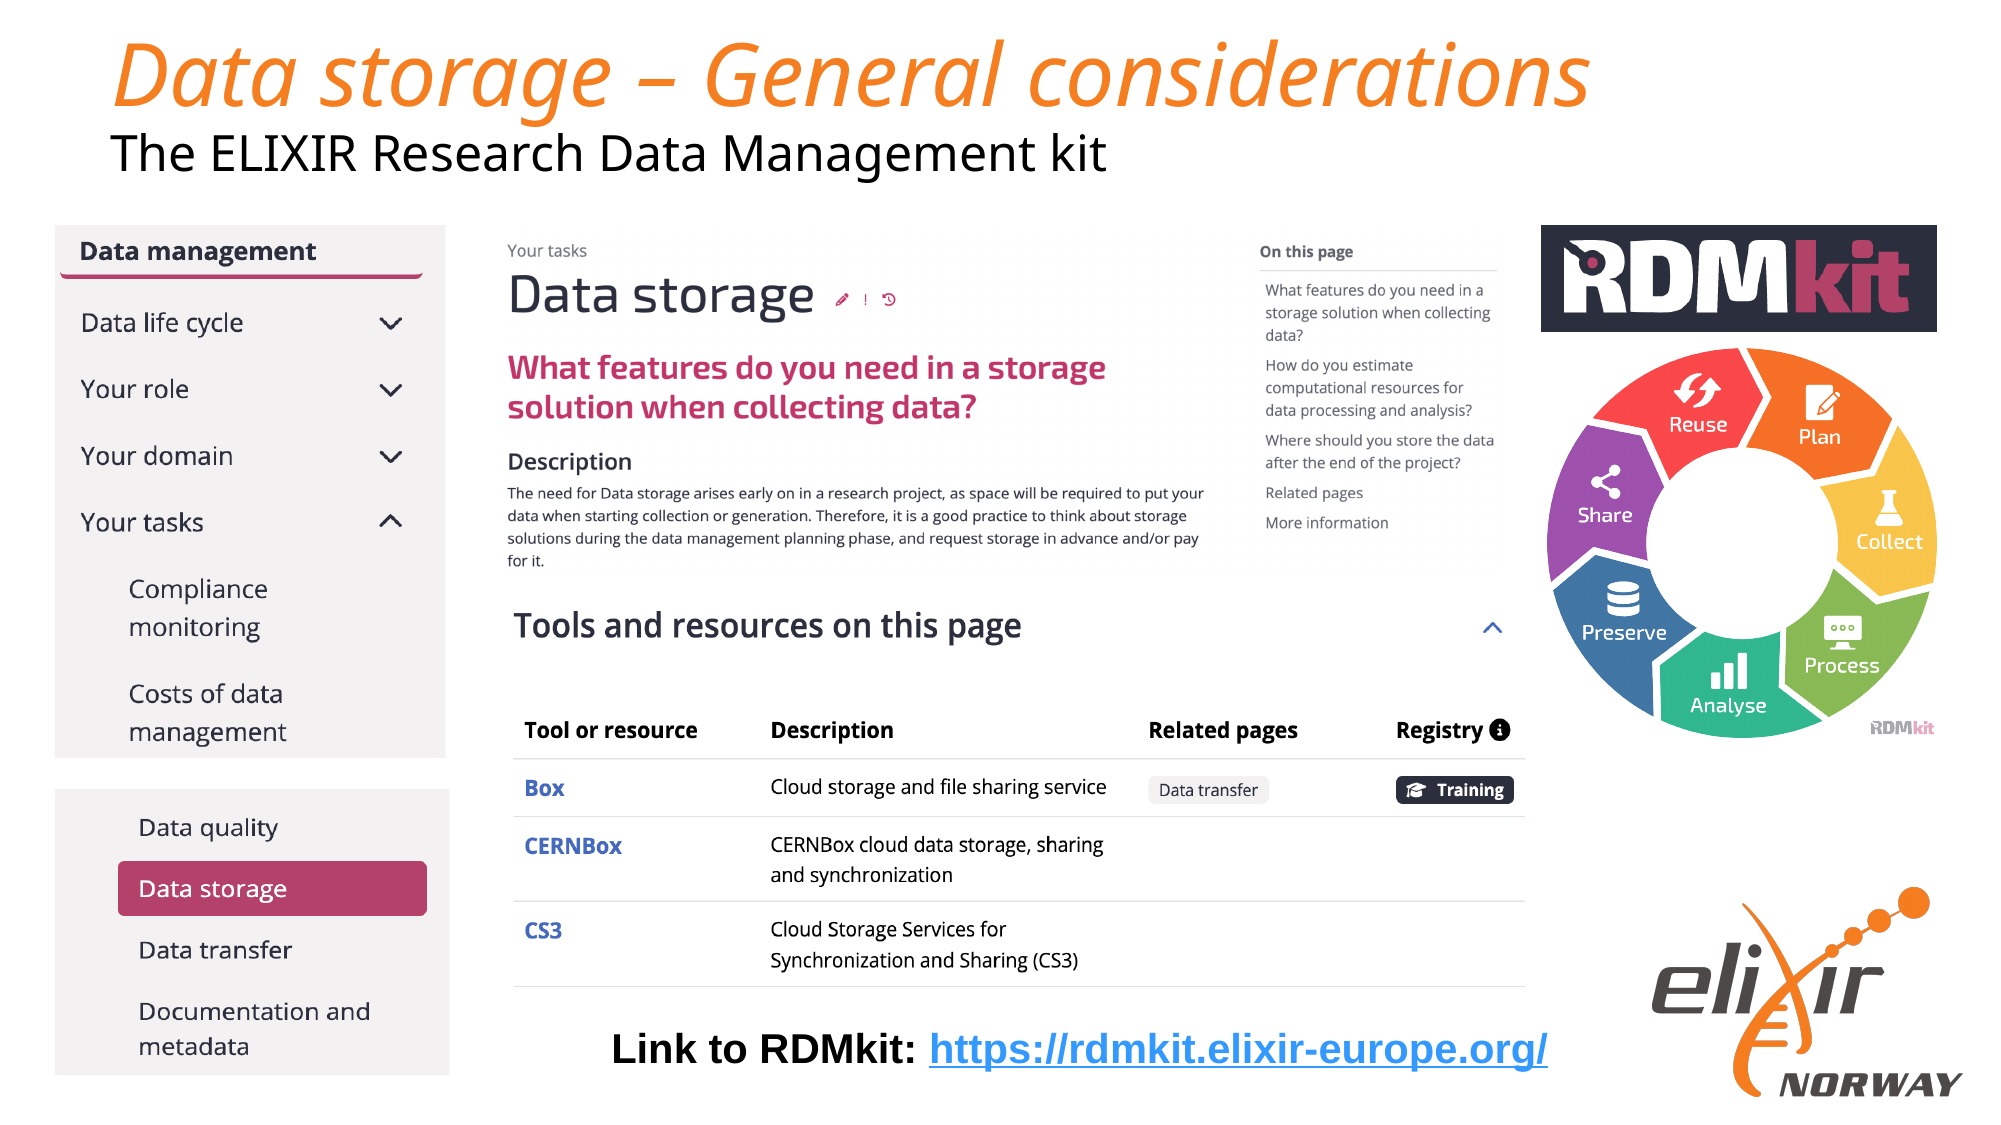

# Data storage – General considerations
The ELIXIR Research Data Management kit
Link to RDMkit: https://rdmkit.elixir-europe.org/